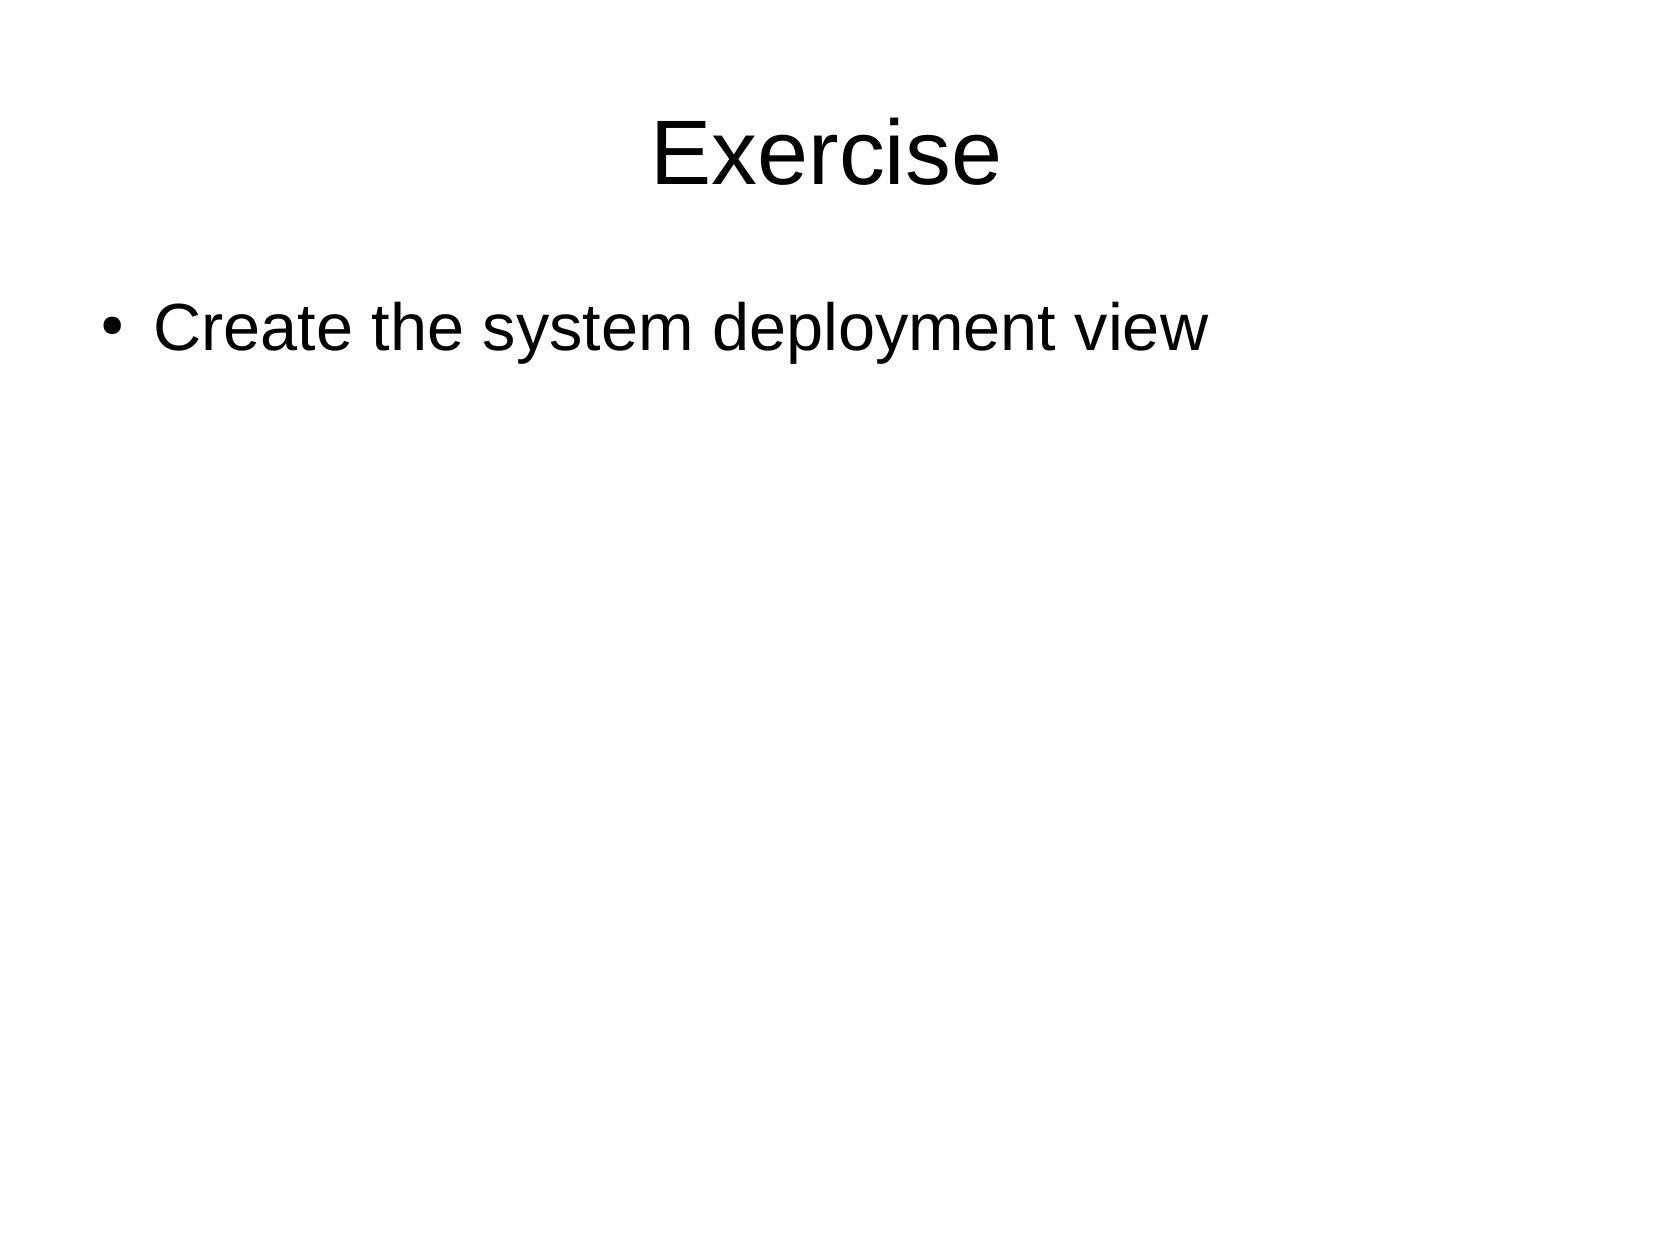

# Exercise
Create the system deployment view